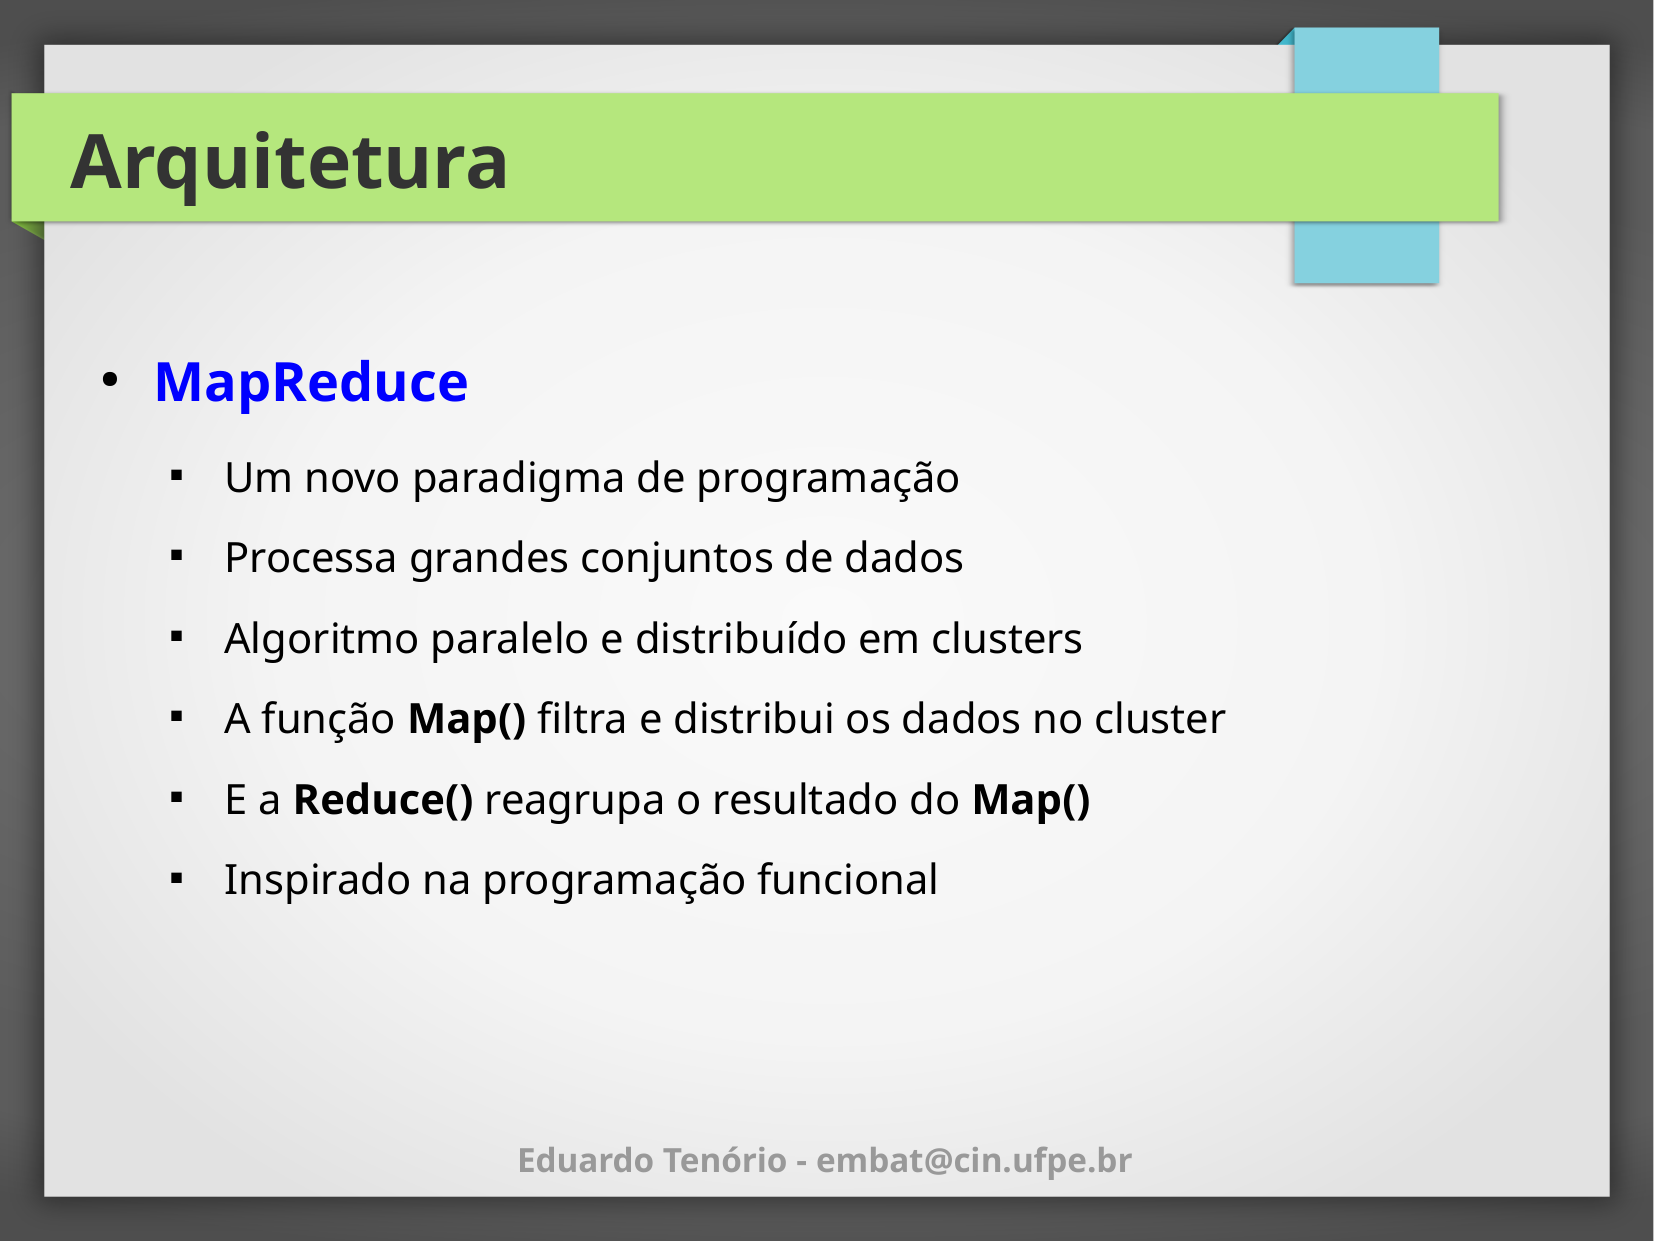

# Arquitetura
MapReduce
Um novo paradigma de programação
Processa grandes conjuntos de dados
Algoritmo paralelo e distribuído em clusters
A função Map() filtra e distribui os dados no cluster
E a Reduce() reagrupa o resultado do Map()
Inspirado na programação funcional
Eduardo Tenório - embat@cin.ufpe.br